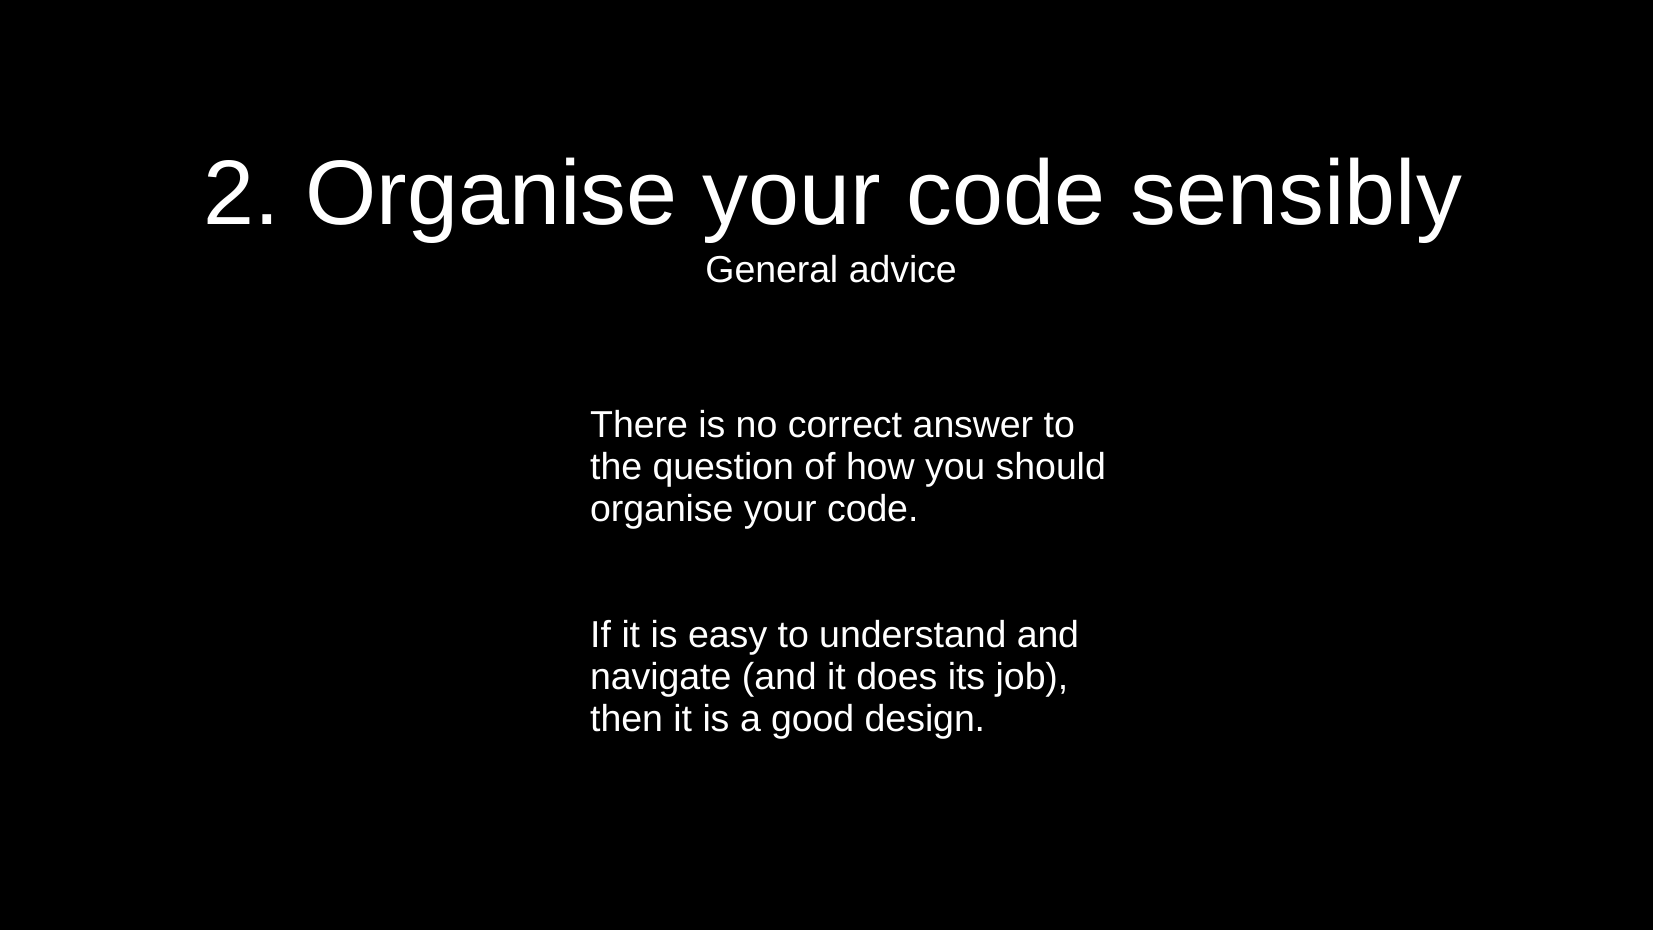

2. Organise your code sensibly
# General advice
There is no correct answer to the question of how you should organise your code.
If it is easy to understand and navigate (and it does its job), then it is a good design.